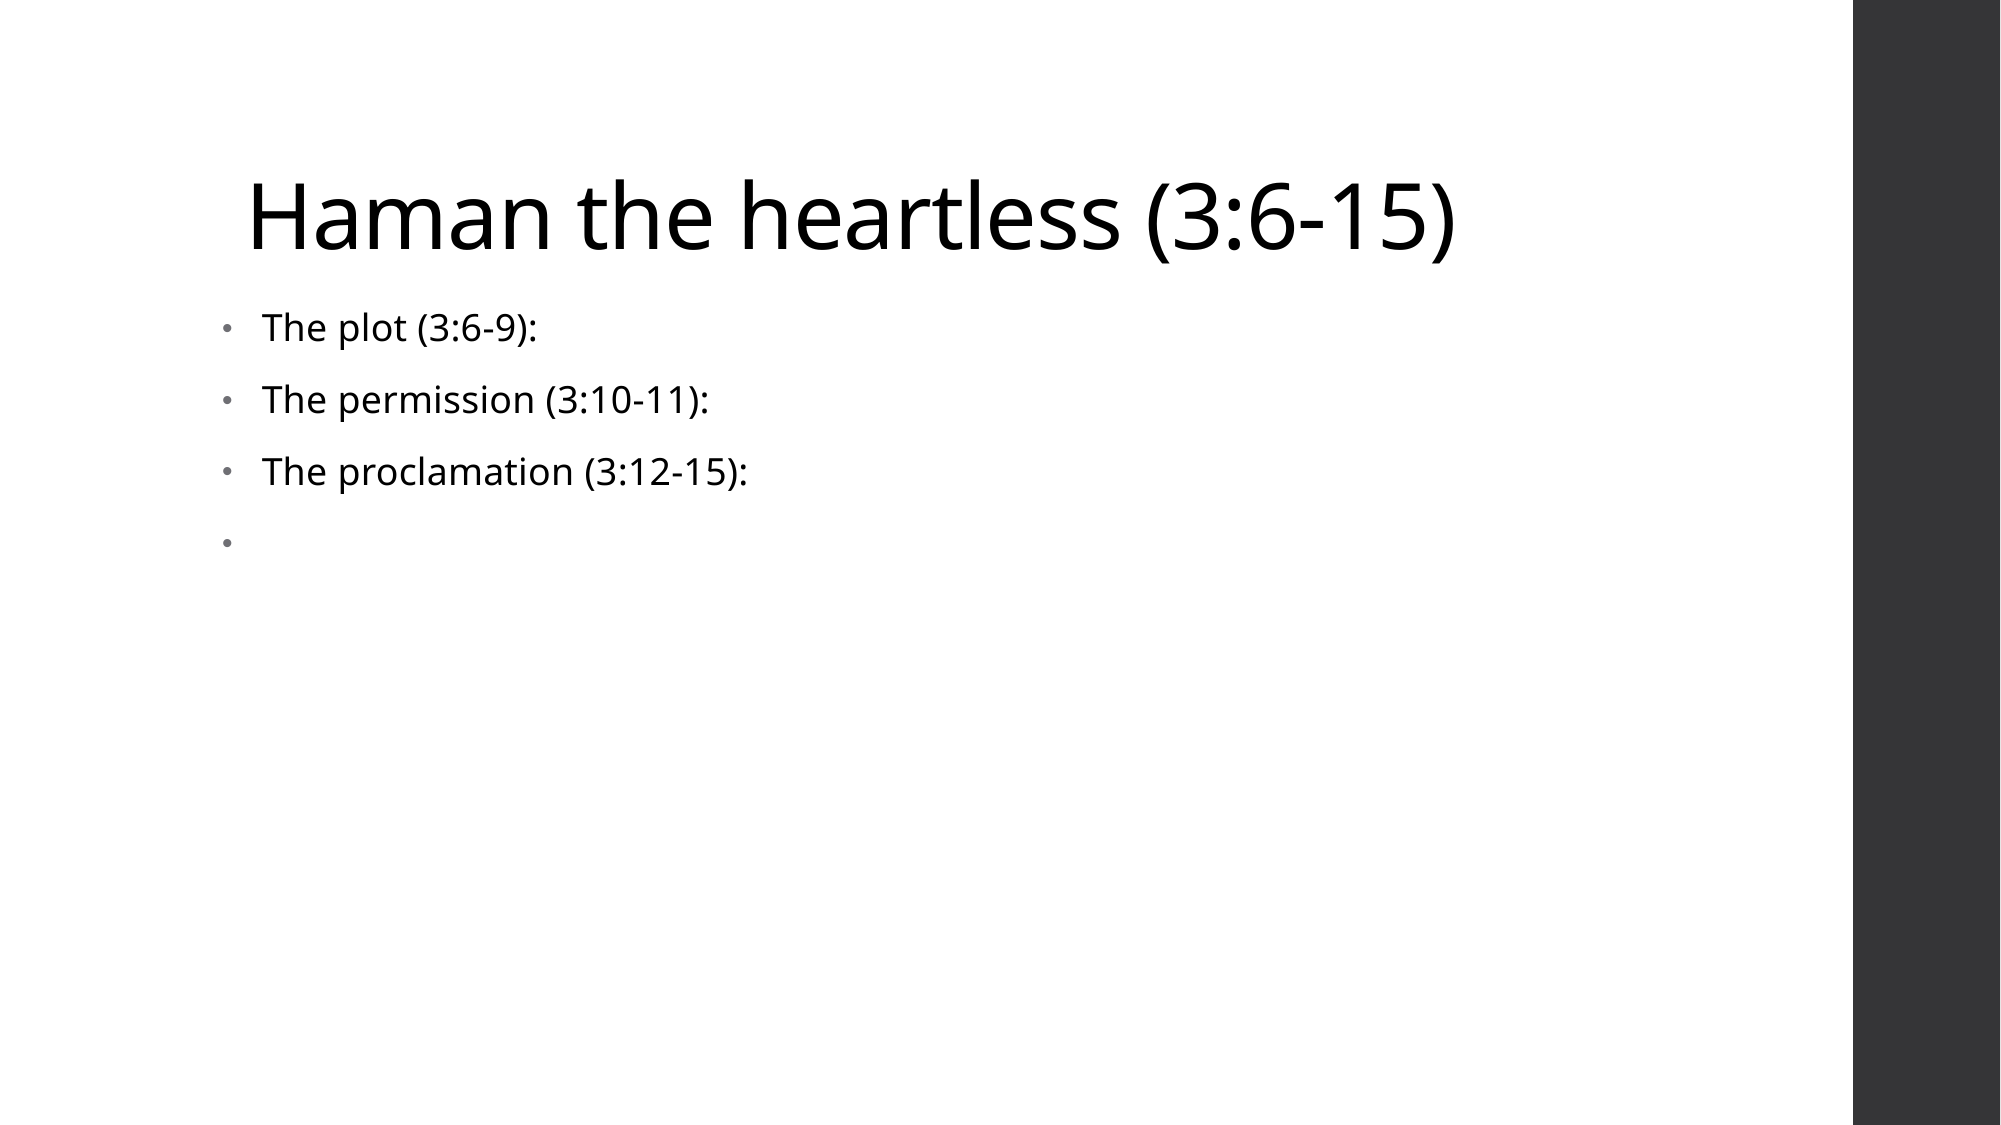

# Haman the heartless (3:6-15)
 The plot (3:6-9):
 The permission (3:10-11):
 The proclamation (3:12-15):